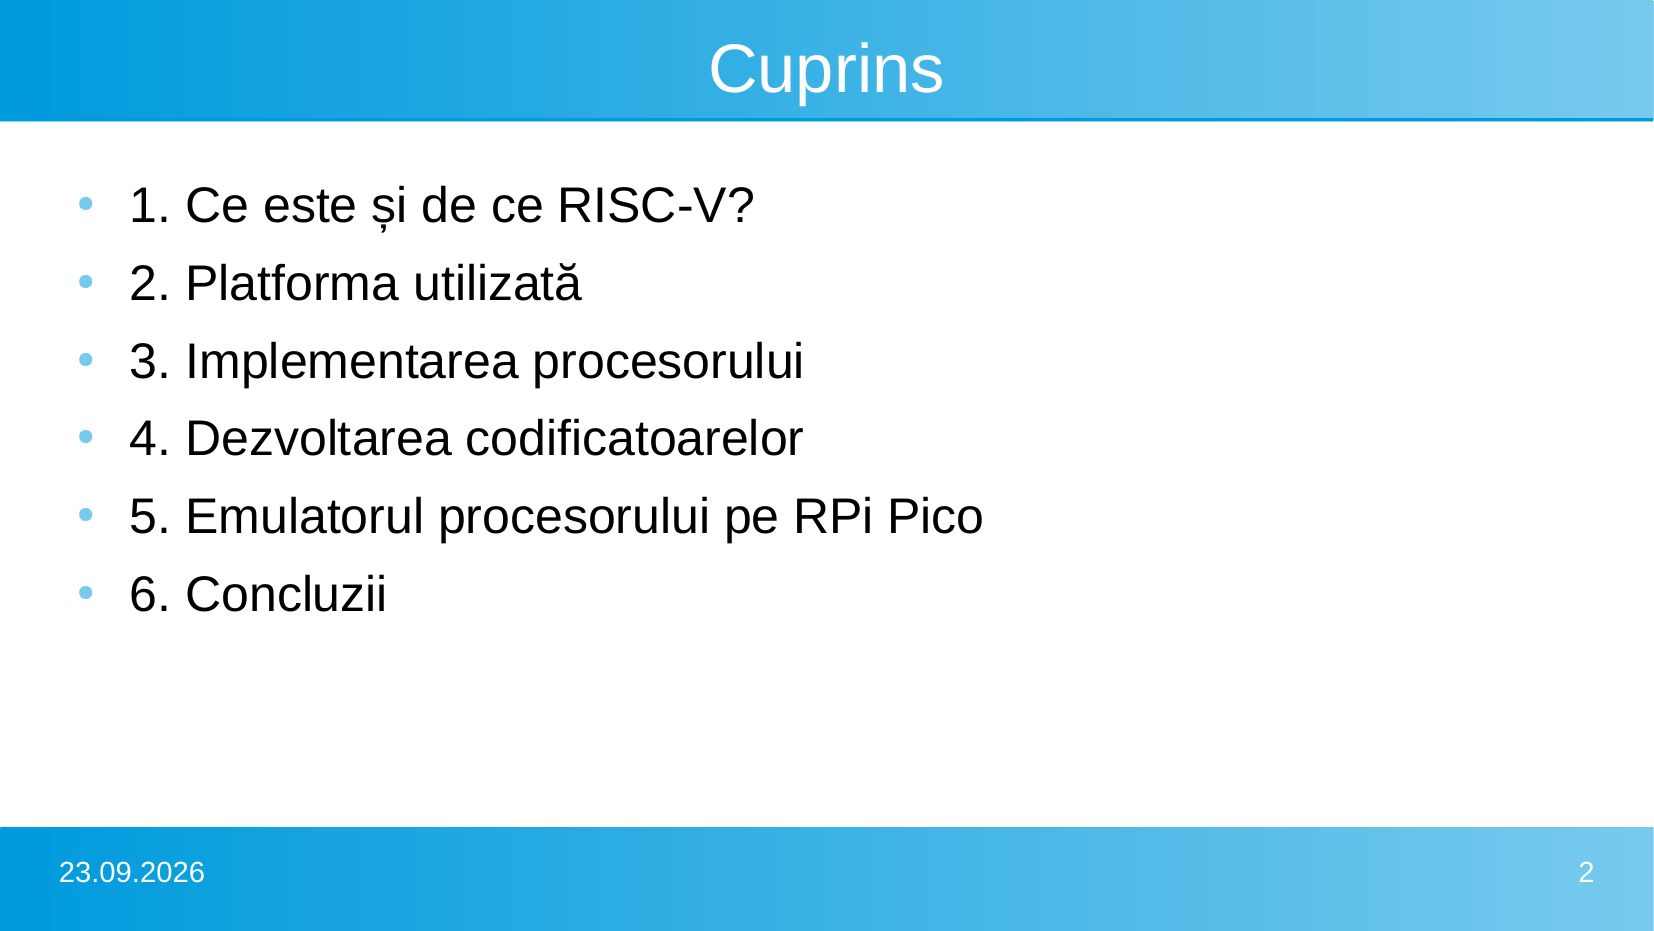

# Cuprins
1. Ce este și de ce RISC-V?
2. Platforma utilizată
3. Implementarea procesorului
4. Dezvoltarea codificatoarelor
5. Emulatorul procesorului pe RPi Pico
6. Concluzii
2